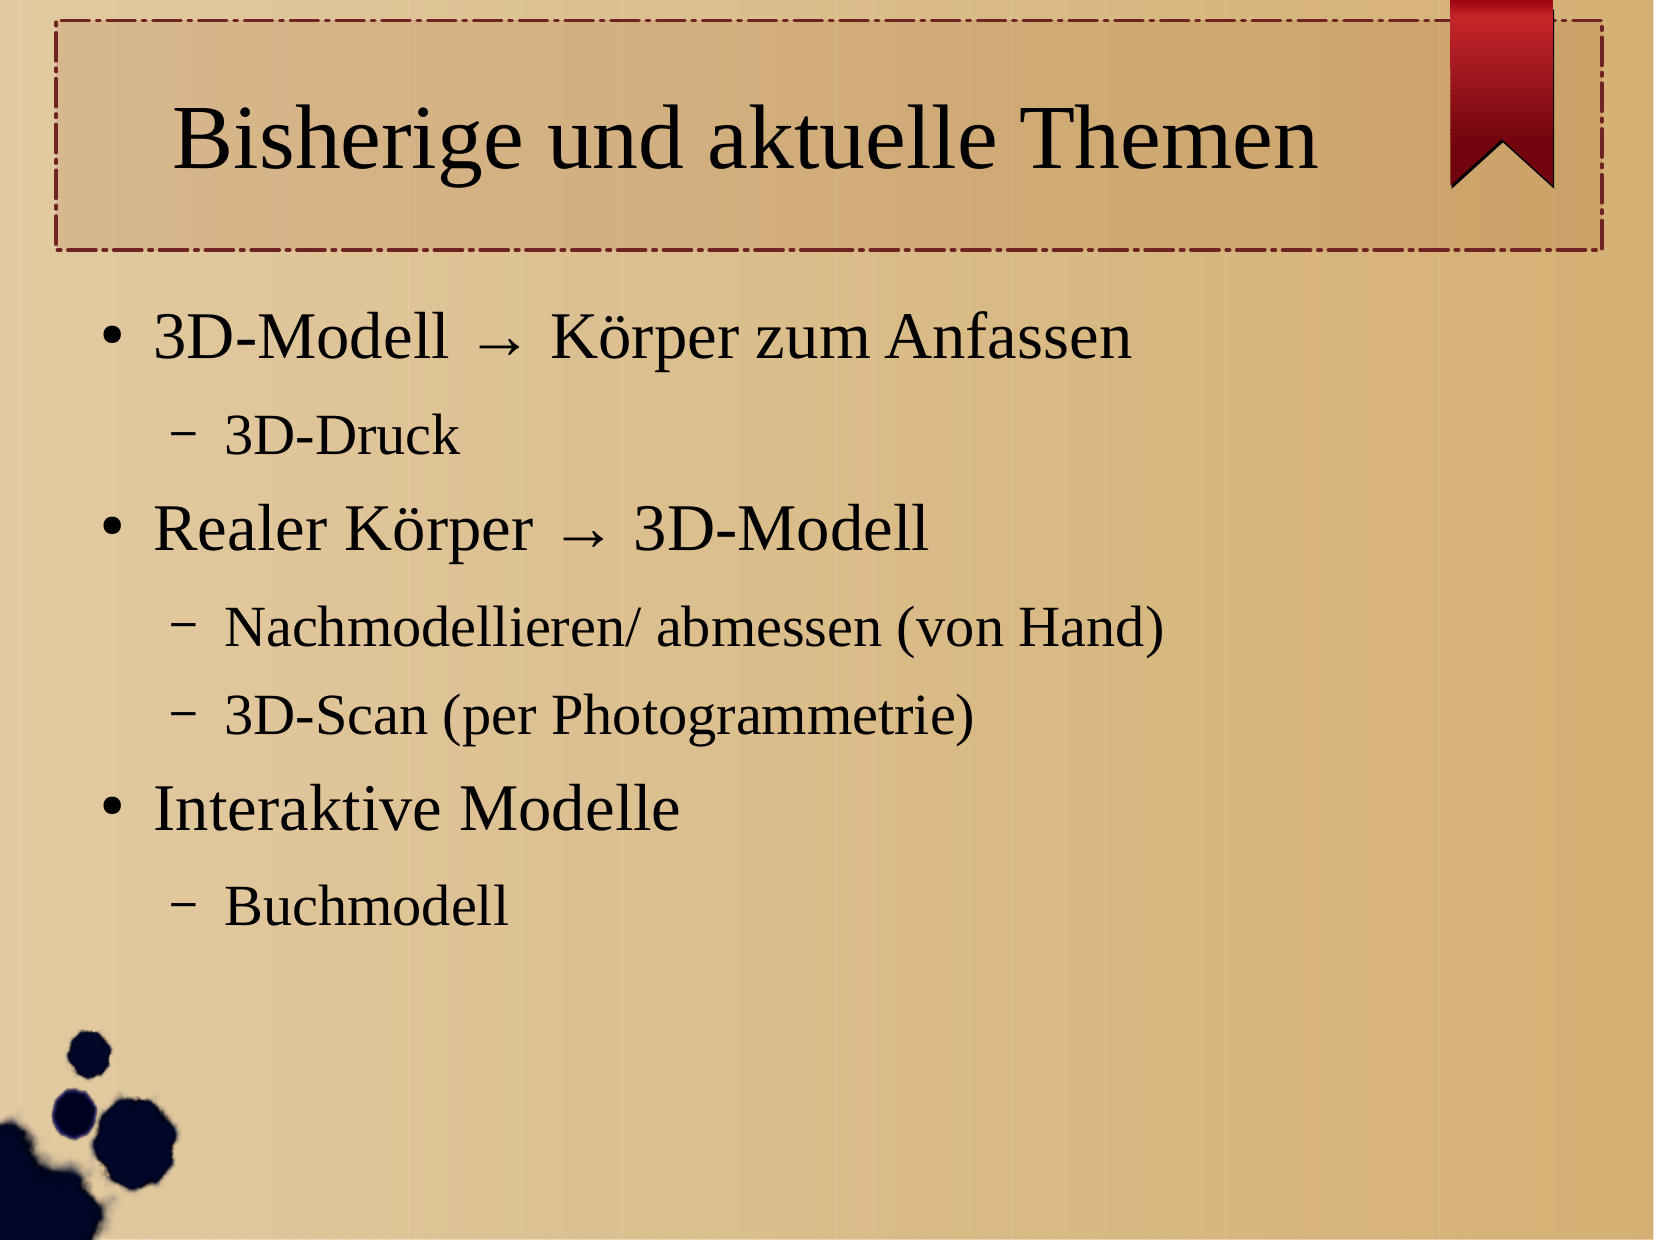

# Bisherige und aktuelle Themen
3D-Modell → Körper zum Anfassen
3D-Druck
Realer Körper → 3D-Modell
Nachmodellieren/ abmessen (von Hand)
3D-Scan (per Photogrammetrie)
Interaktive Modelle
Buchmodell